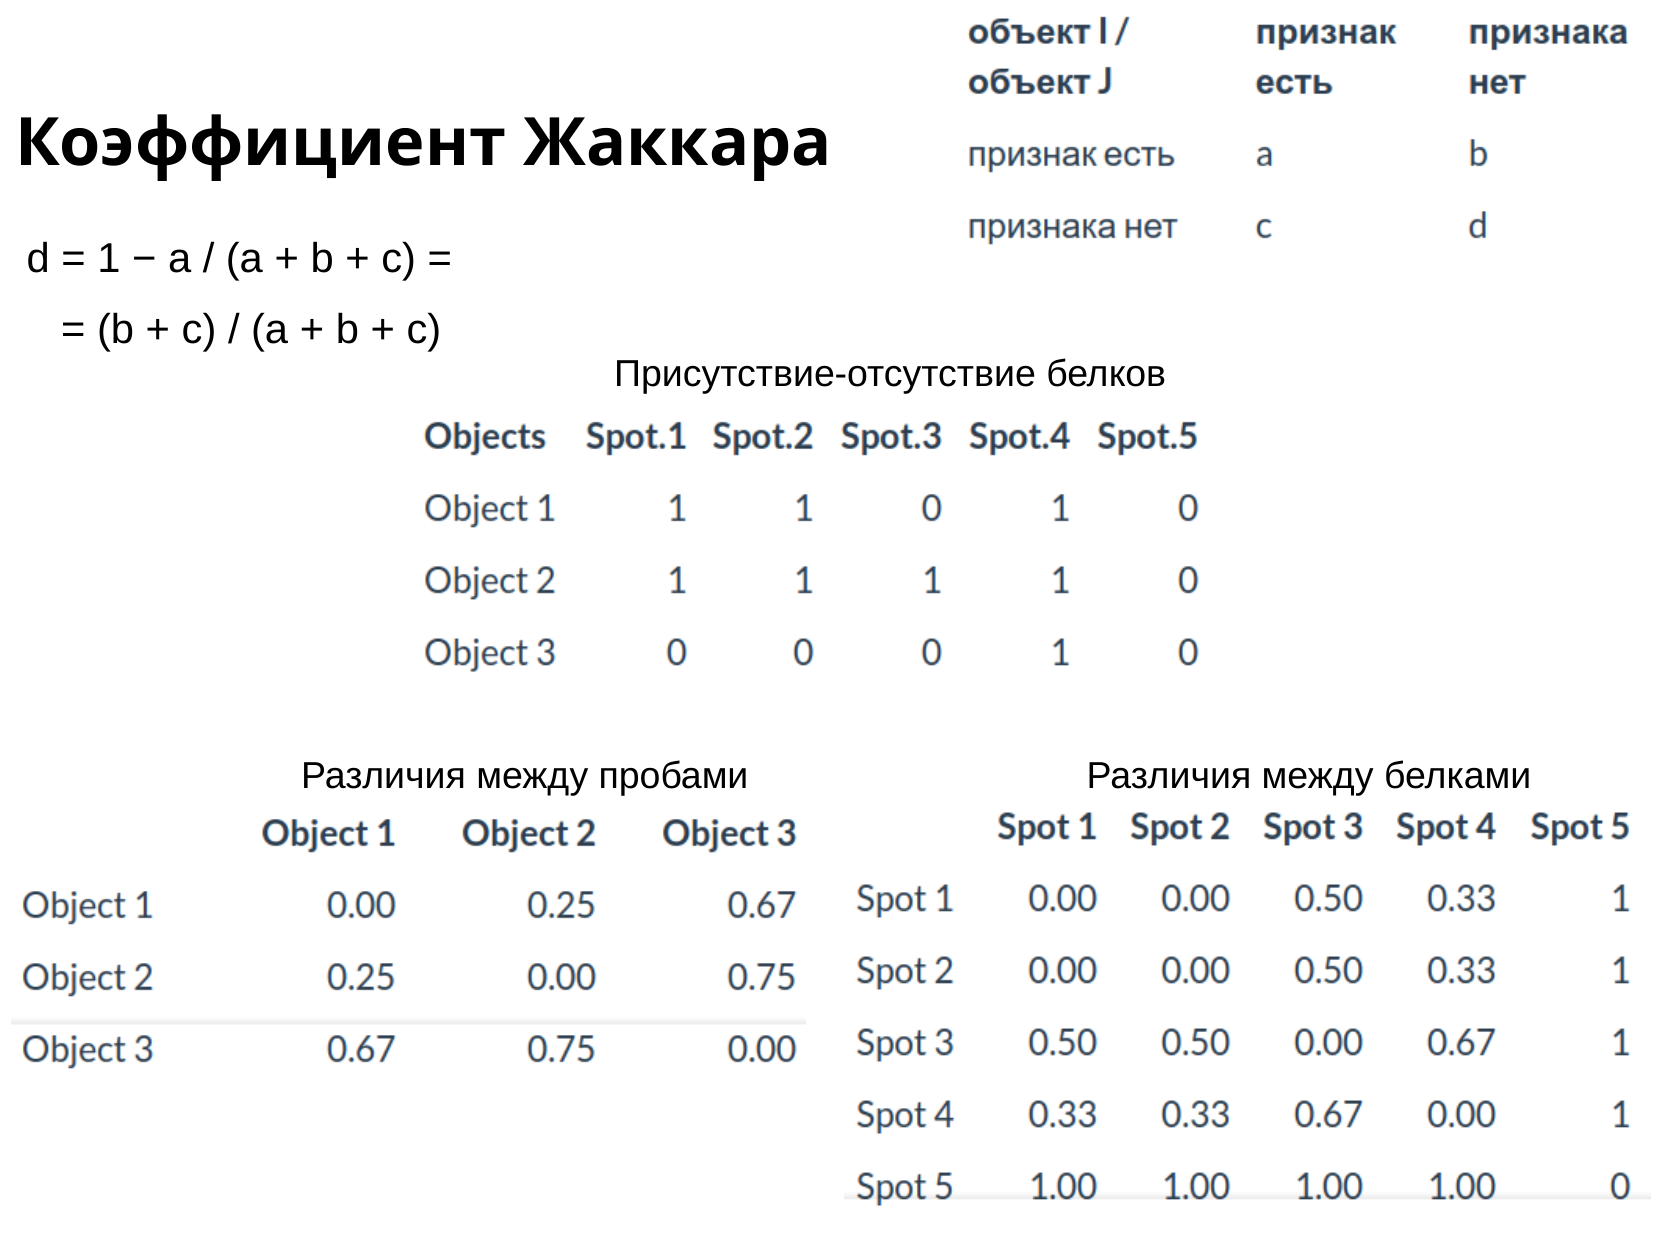

# Коэффициент Жаккара
d = 1 − a / (a + b + c) =
 = (b + c) / (a + b + c)
Присутствие-отсутствие белков
Различия между пробами
Различия между белками